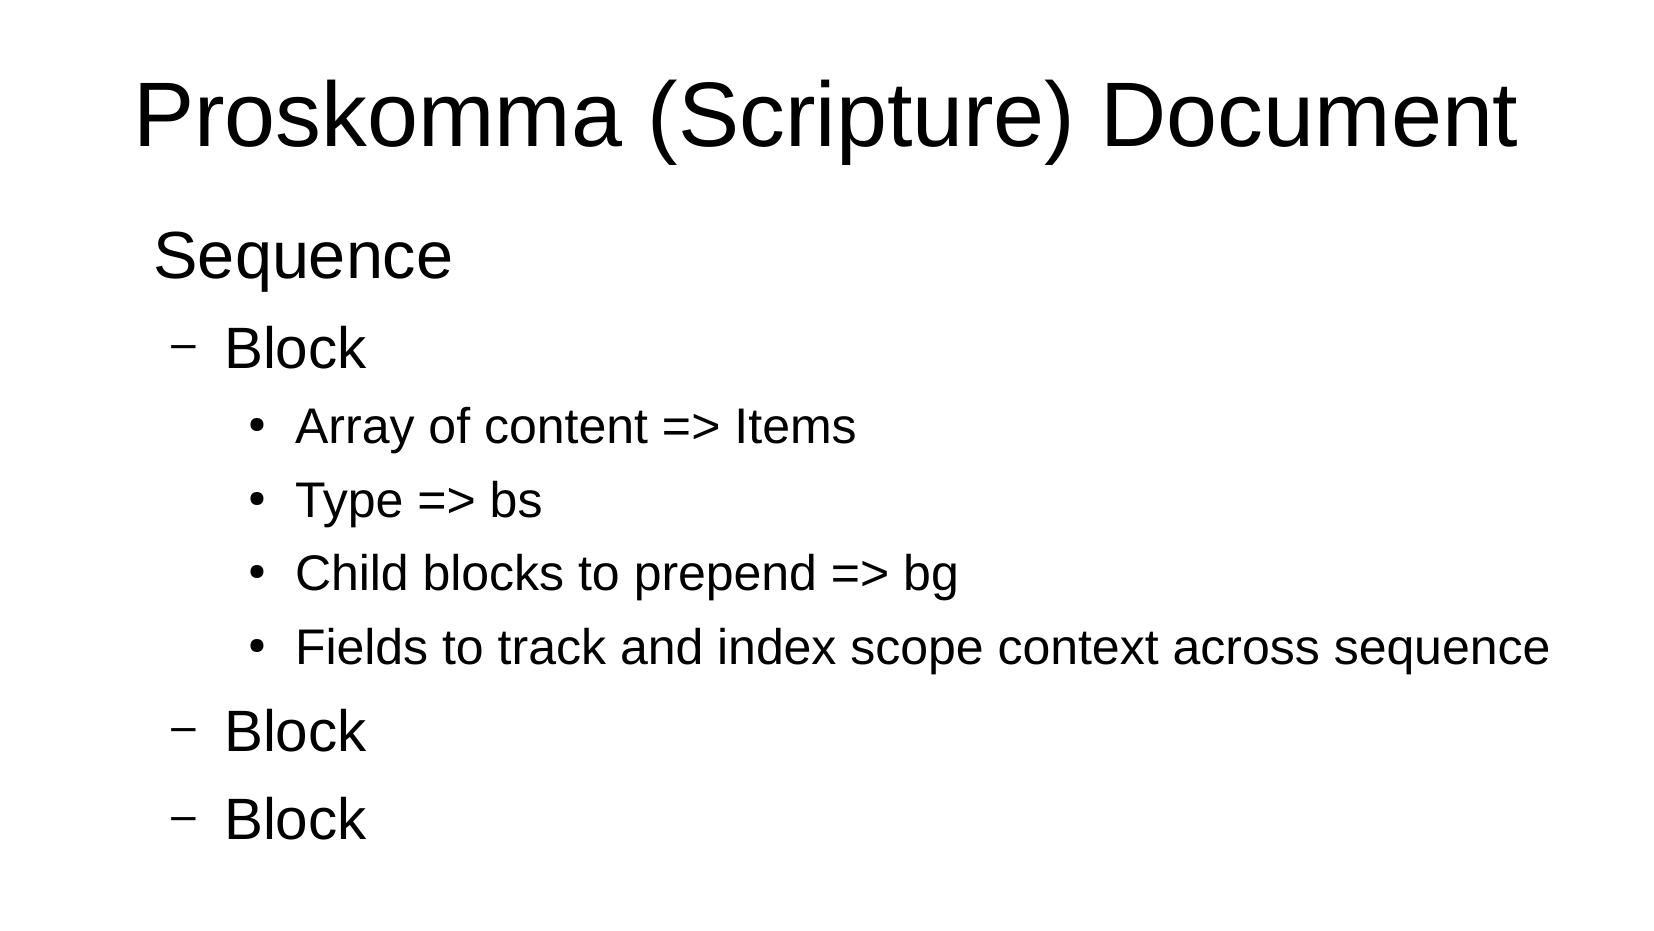

# Proskomma (Scripture) Document
Sequence
Block
Array of content => Items
Type => bs
Child blocks to prepend => bg
Fields to track and index scope context across sequence
Block
Block